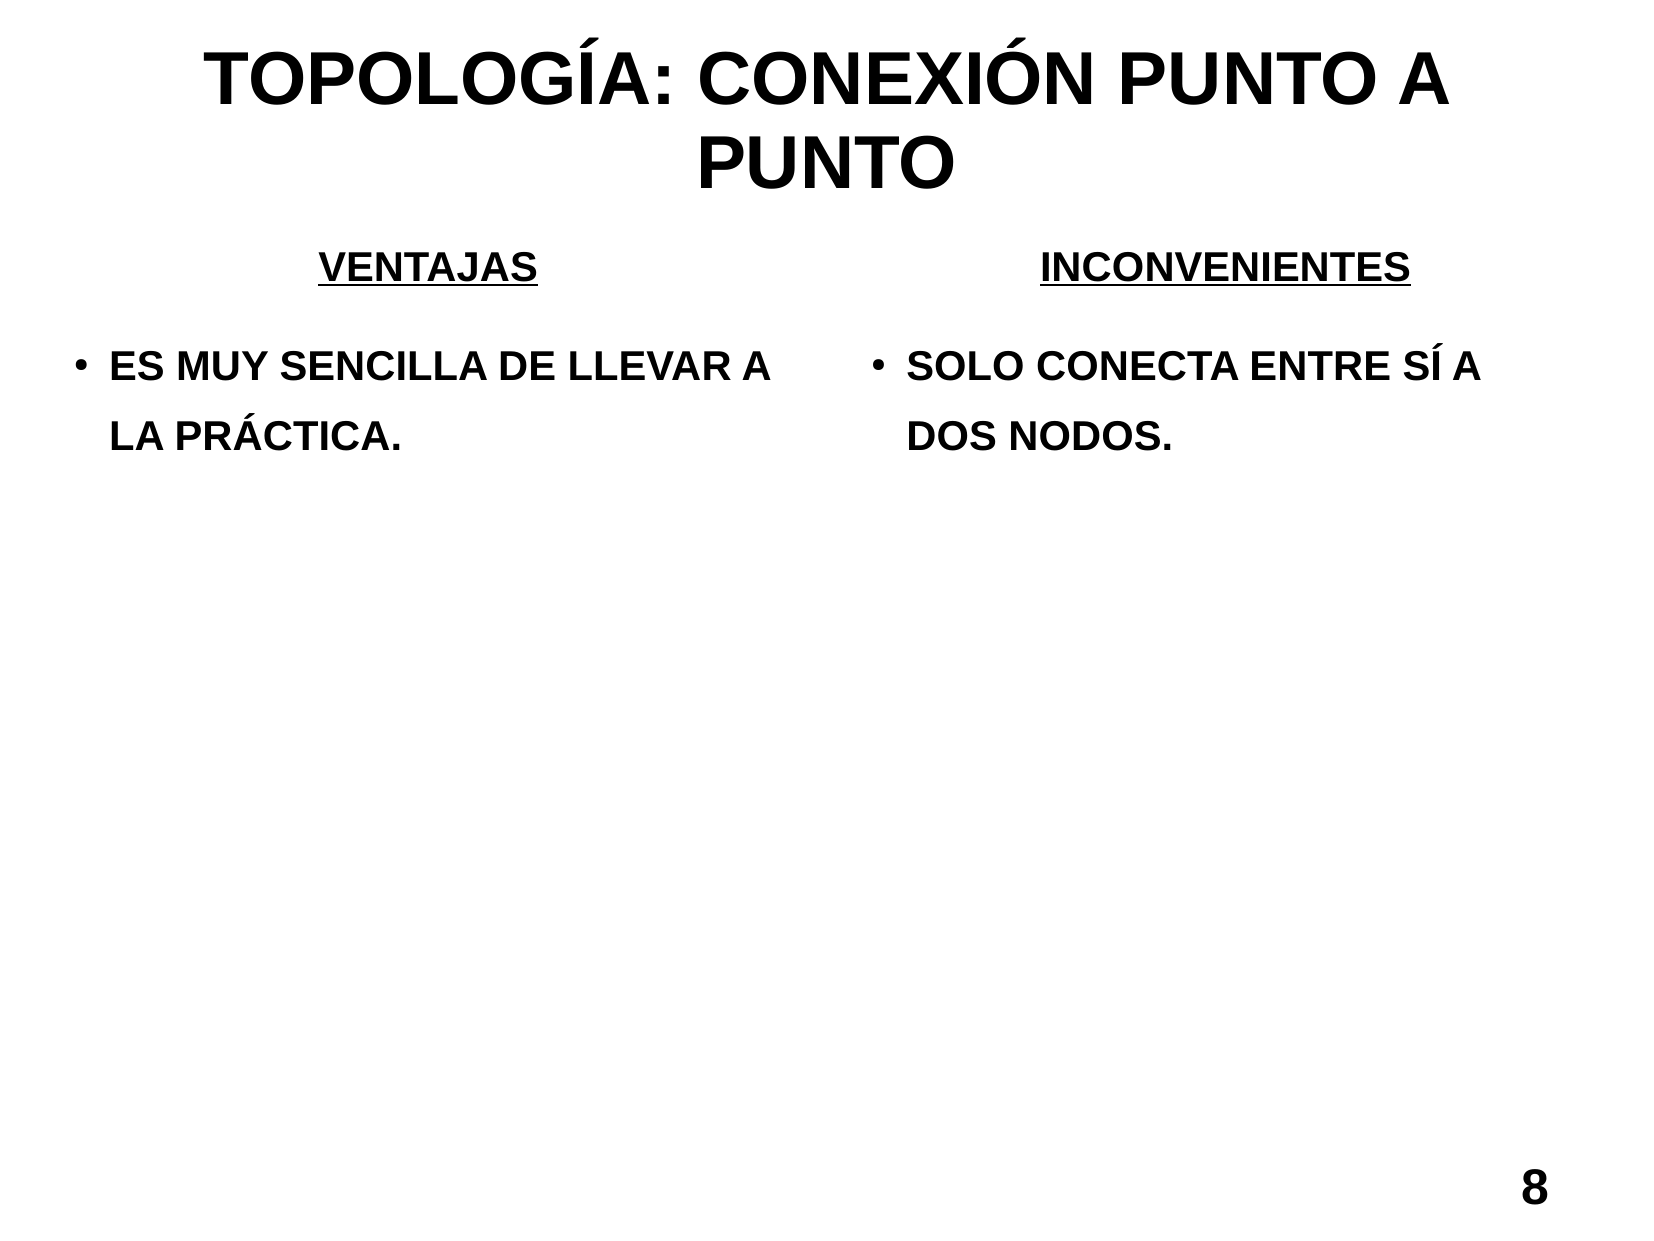

# TOPOLOGÍA: CONEXIÓN PUNTO A PUNTO
VENTAJAS
ES MUY SENCILLA DE LLEVAR A LA PRÁCTICA.
INCONVENIENTES
SOLO CONECTA ENTRE SÍ A DOS NODOS.